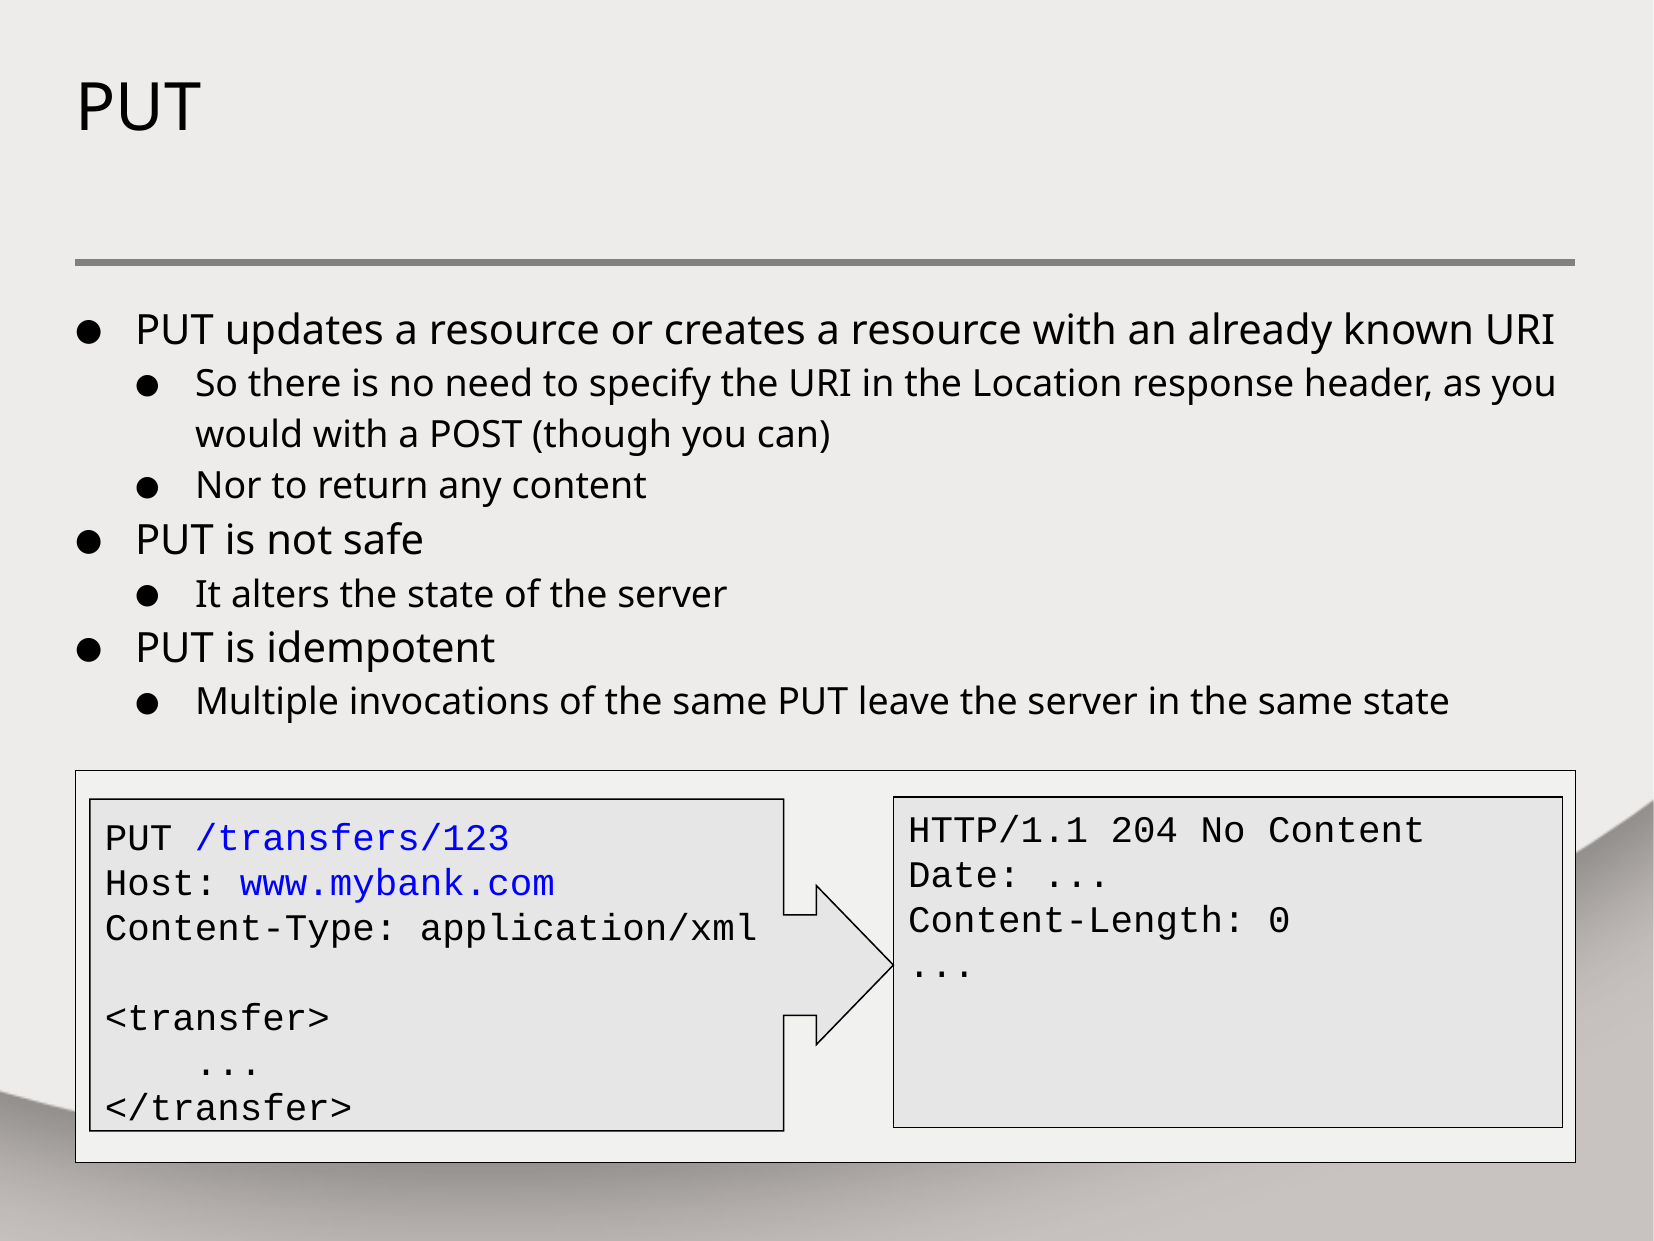

# PUT
PUT updates a resource or creates a resource with an already known URI
So there is no need to specify the URI in the Location response header, as you would with a POST (though you can)
Nor to return any content
PUT is not safe
It alters the state of the server
PUT is idempotent
Multiple invocations of the same PUT leave the server in the same state
HTTP/1.1 204 No Content
Date: ...
Content-Length: 0
...
PUT /transfers/123
Host: www.mybank.com
Content-Type: application/xml
<transfer>
 ...
</transfer>